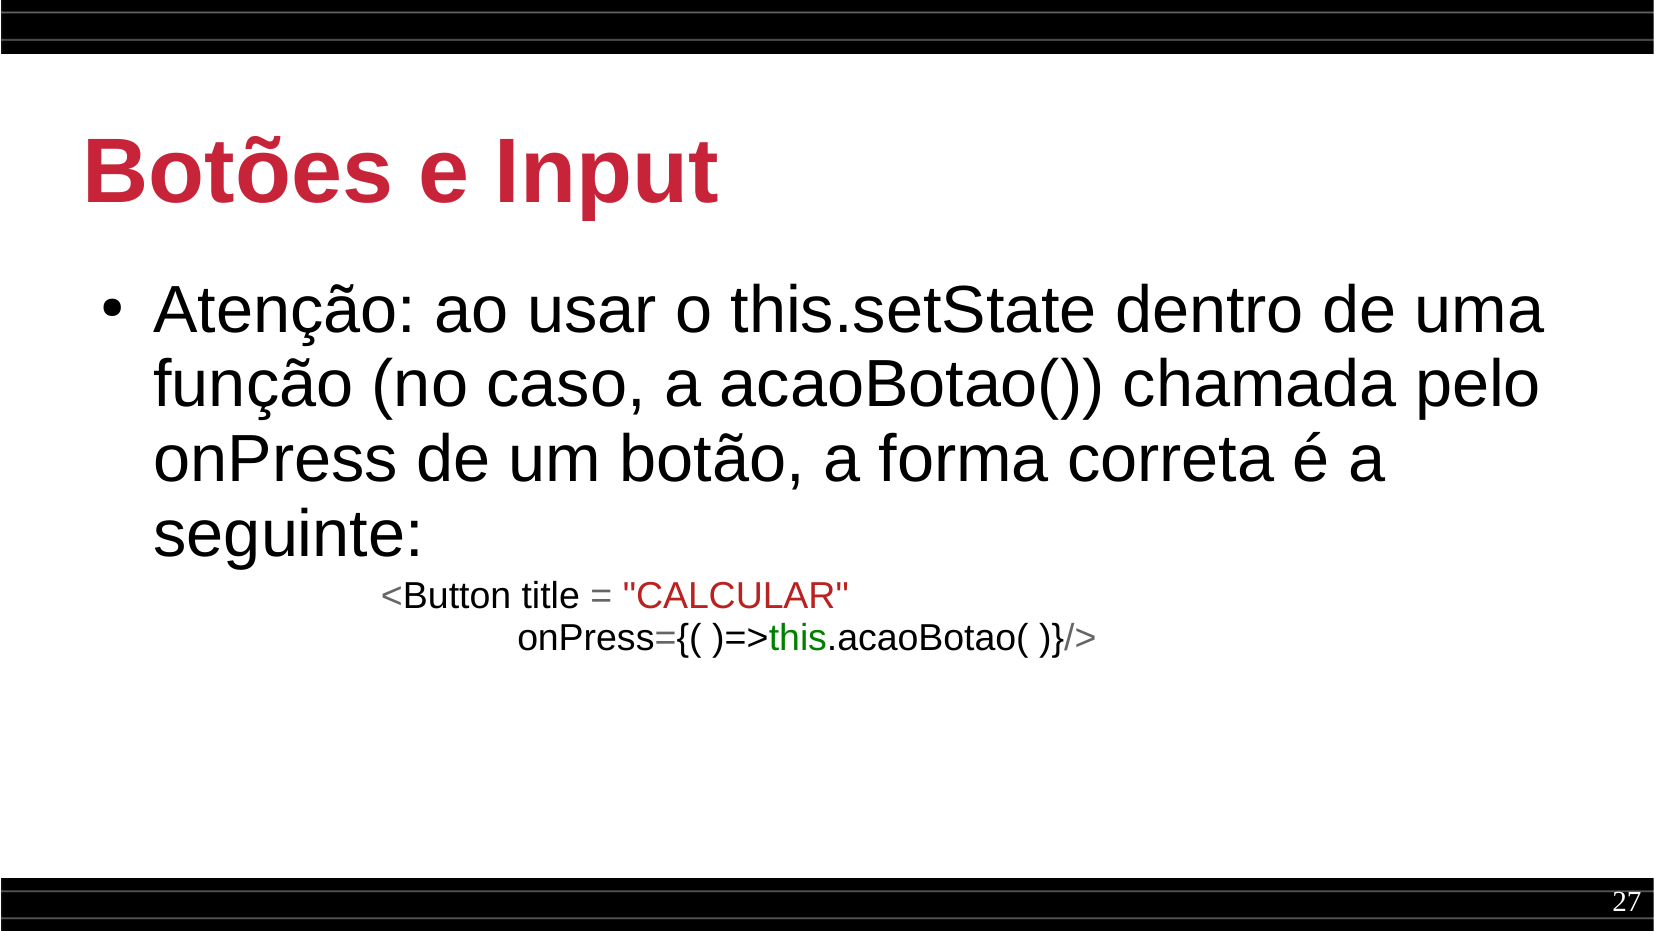

# Botões e Input
Atenção: ao usar o this.setState dentro de uma função (no caso, a acaoBotao()) chamada pelo onPress de um botão, a forma correta é a seguinte:
<Button title = "CALCULAR"
 onPress={( )=>this.acaoBotao( )}/>